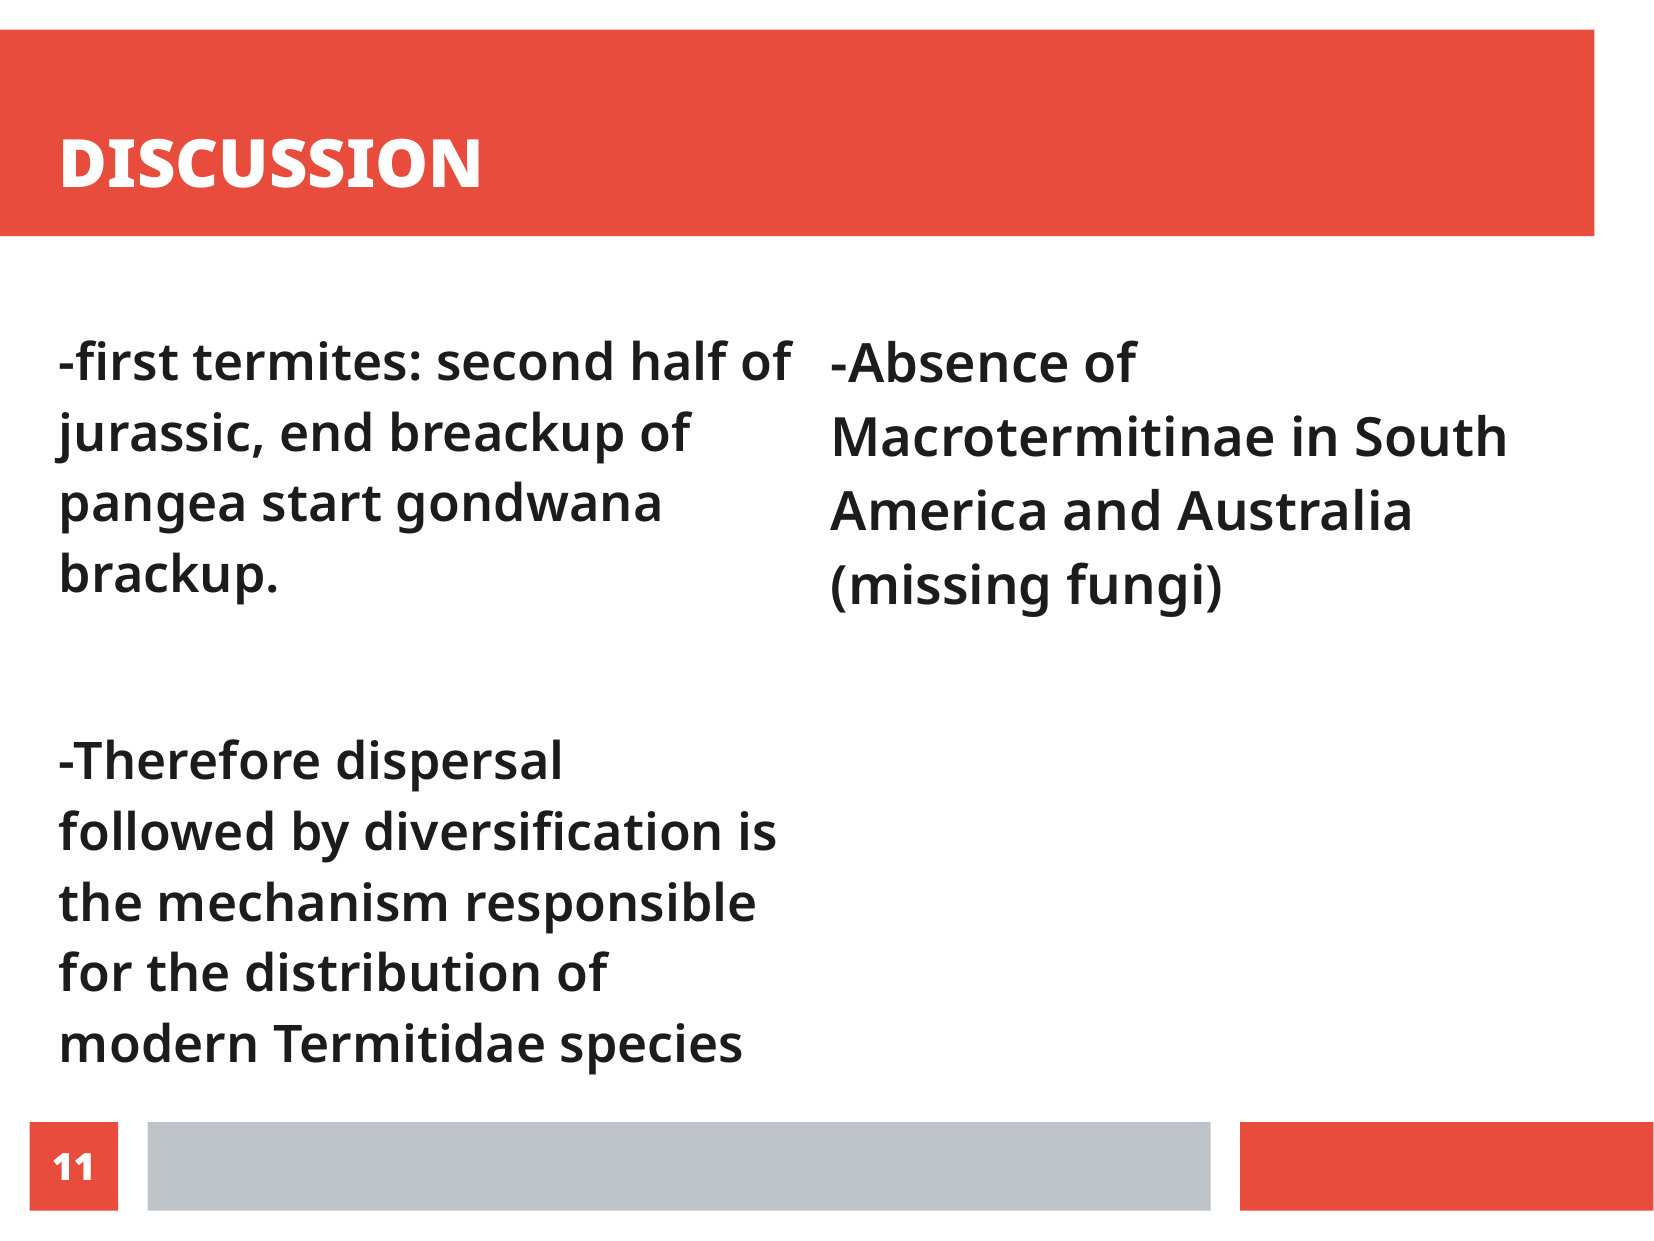

# DISCUSSION
-first termites: second half of jurassic, end breackup of pangea start gondwana brackup.
-Therefore dispersal followed by diversification is the mechanism responsible for the distribution of modern Termitidae species
-Absence of Macrotermitinae in South America and Australia (missing fungi)
11